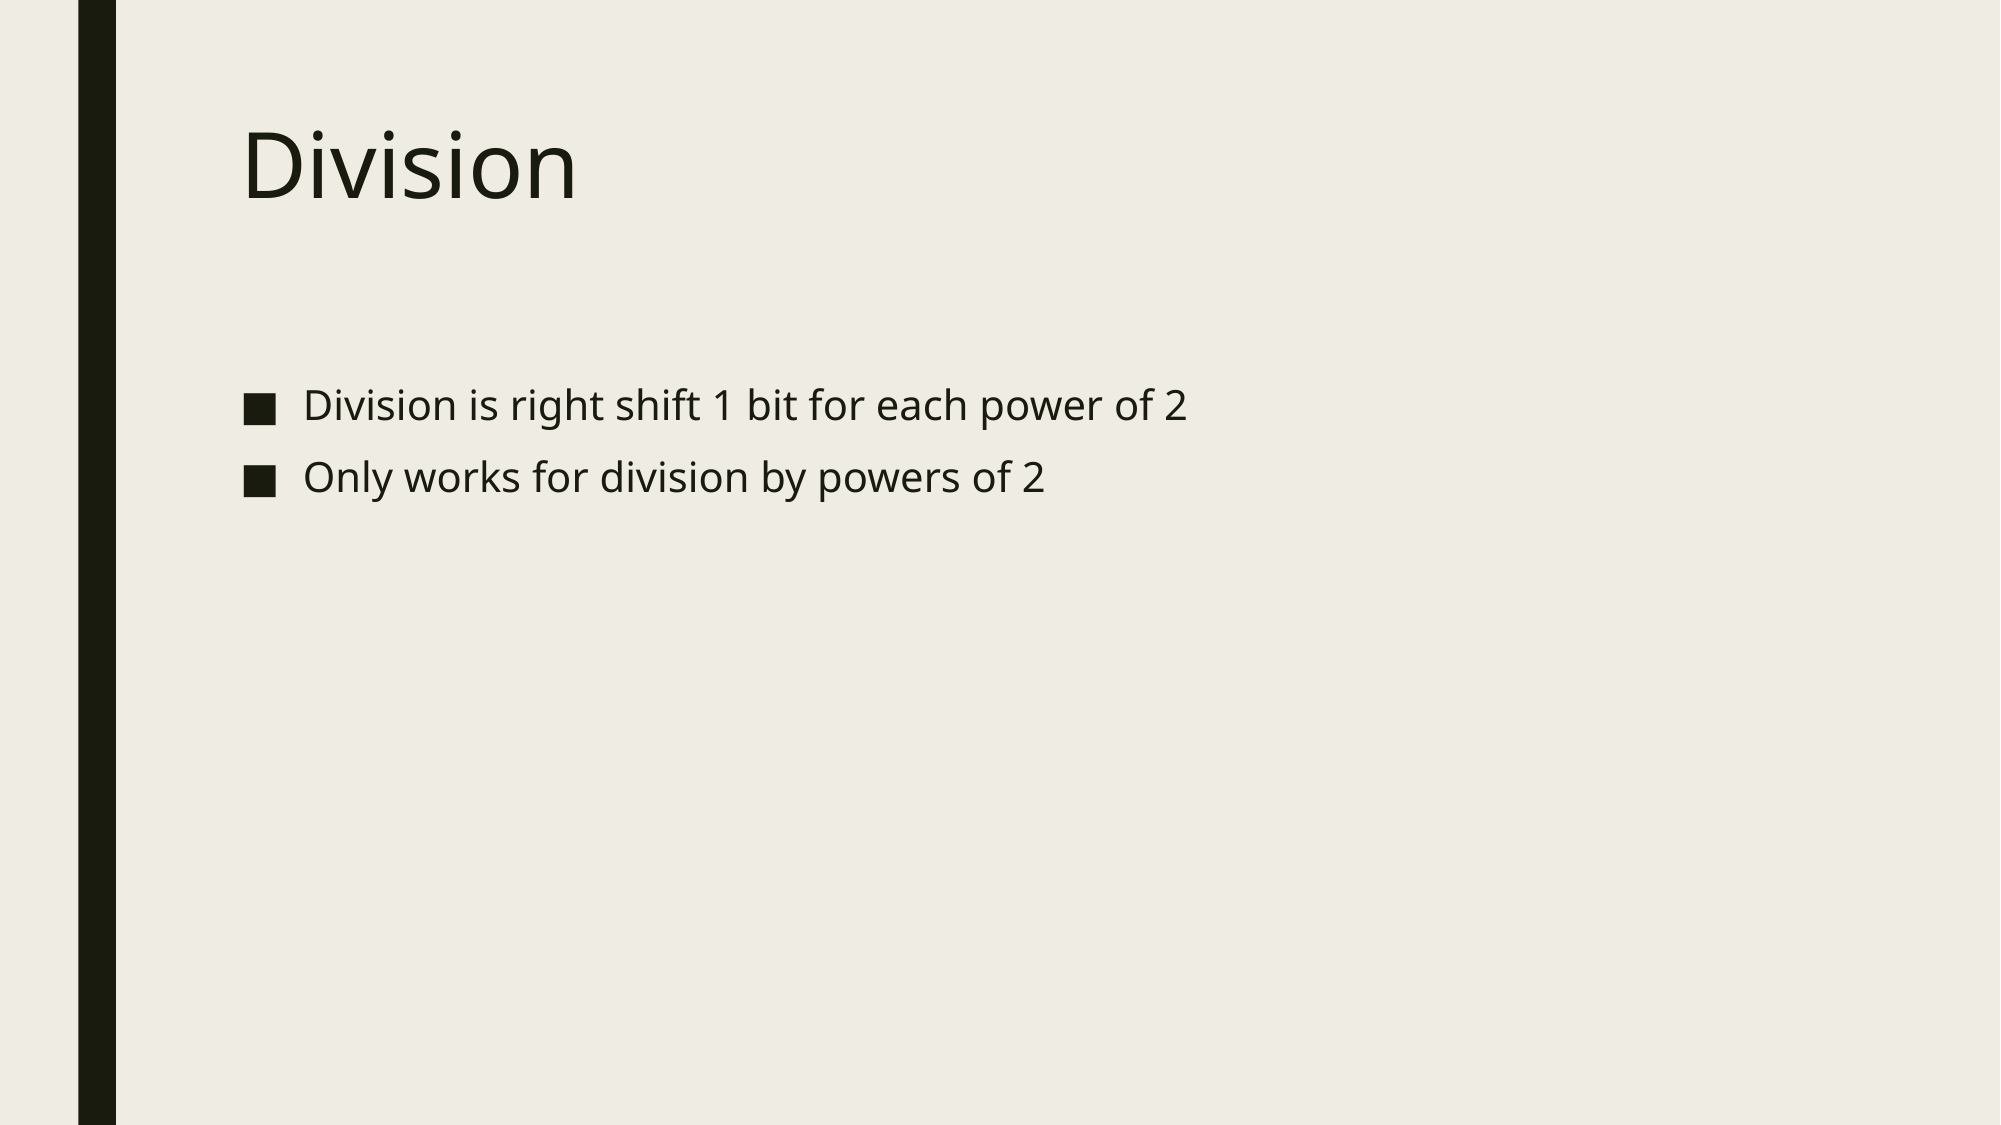

# Division
Division is right shift 1 bit for each power of 2
Only works for division by powers of 2